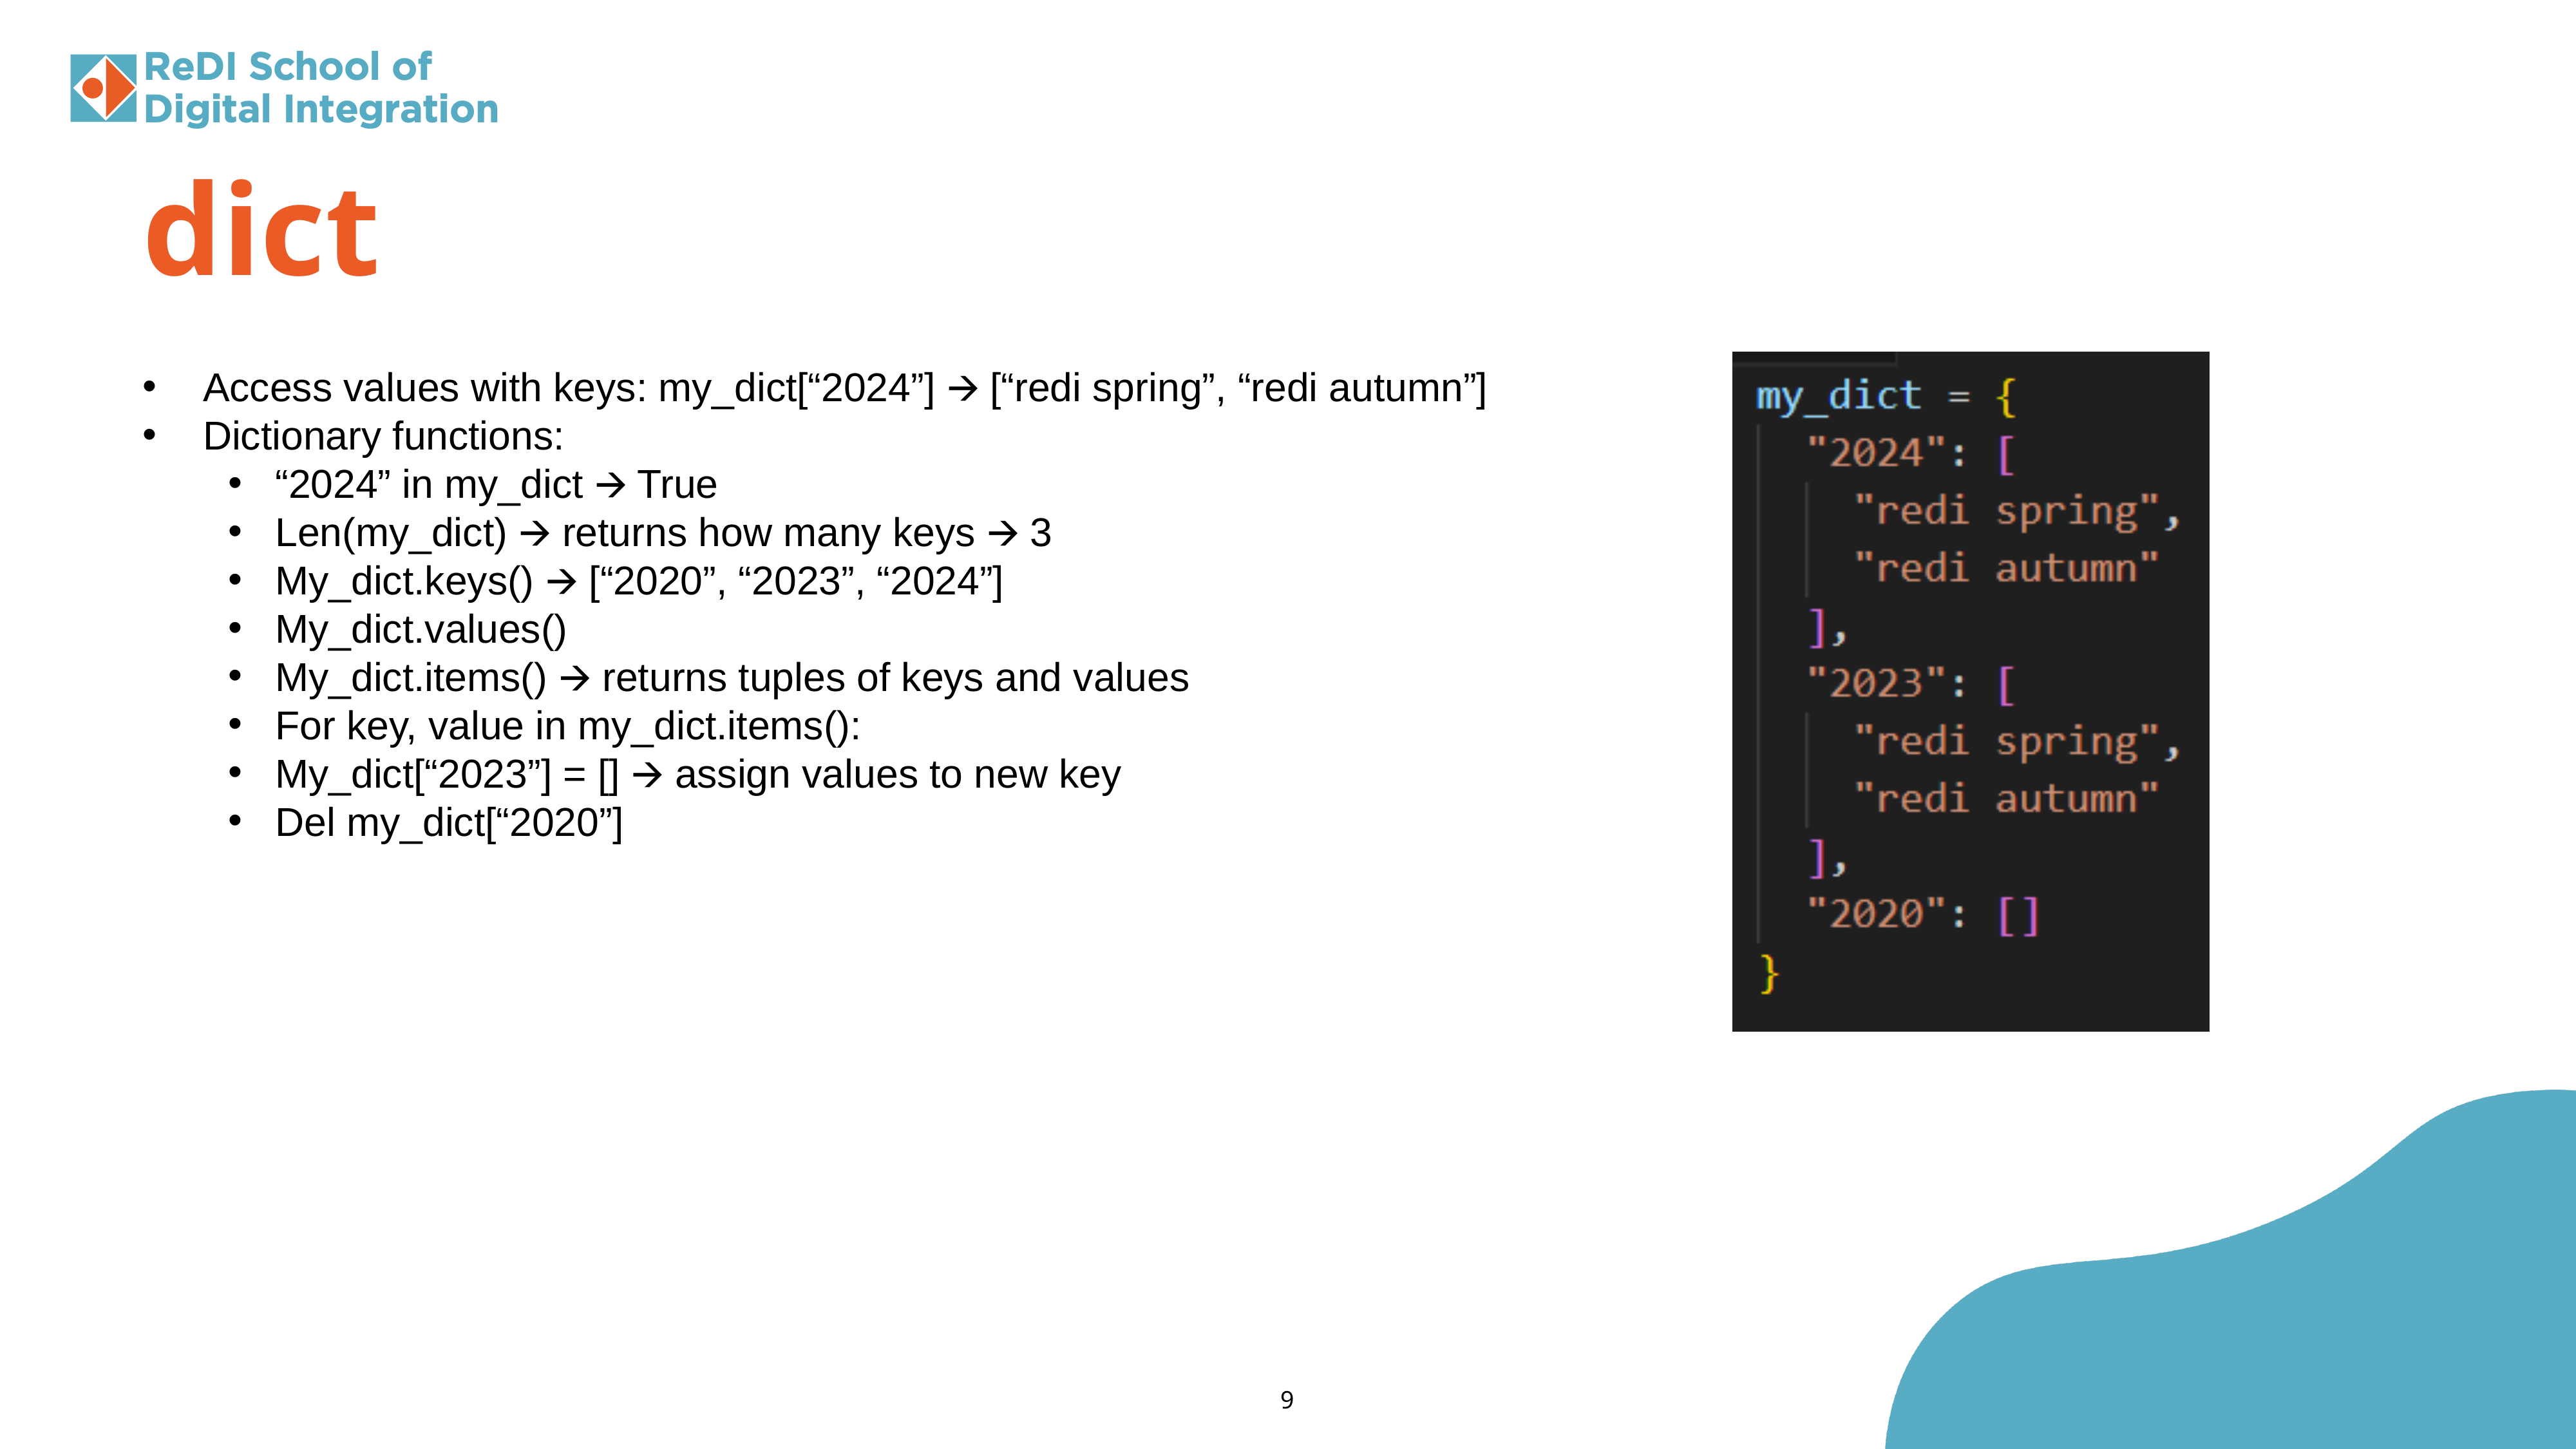

dict
Access values with keys: my_dict[“2024”] 🡪 [“redi spring”, “redi autumn”]
Dictionary functions:
“2024” in my_dict 🡪 True
Len(my_dict) 🡪 returns how many keys 🡪 3
My_dict.keys() 🡪 [“2020”, “2023”, “2024”]
My_dict.values()
My_dict.items() 🡪 returns tuples of keys and values
For key, value in my_dict.items():
My_dict[“2023”] = [] 🡪 assign values to new key
Del my_dict[“2020”]